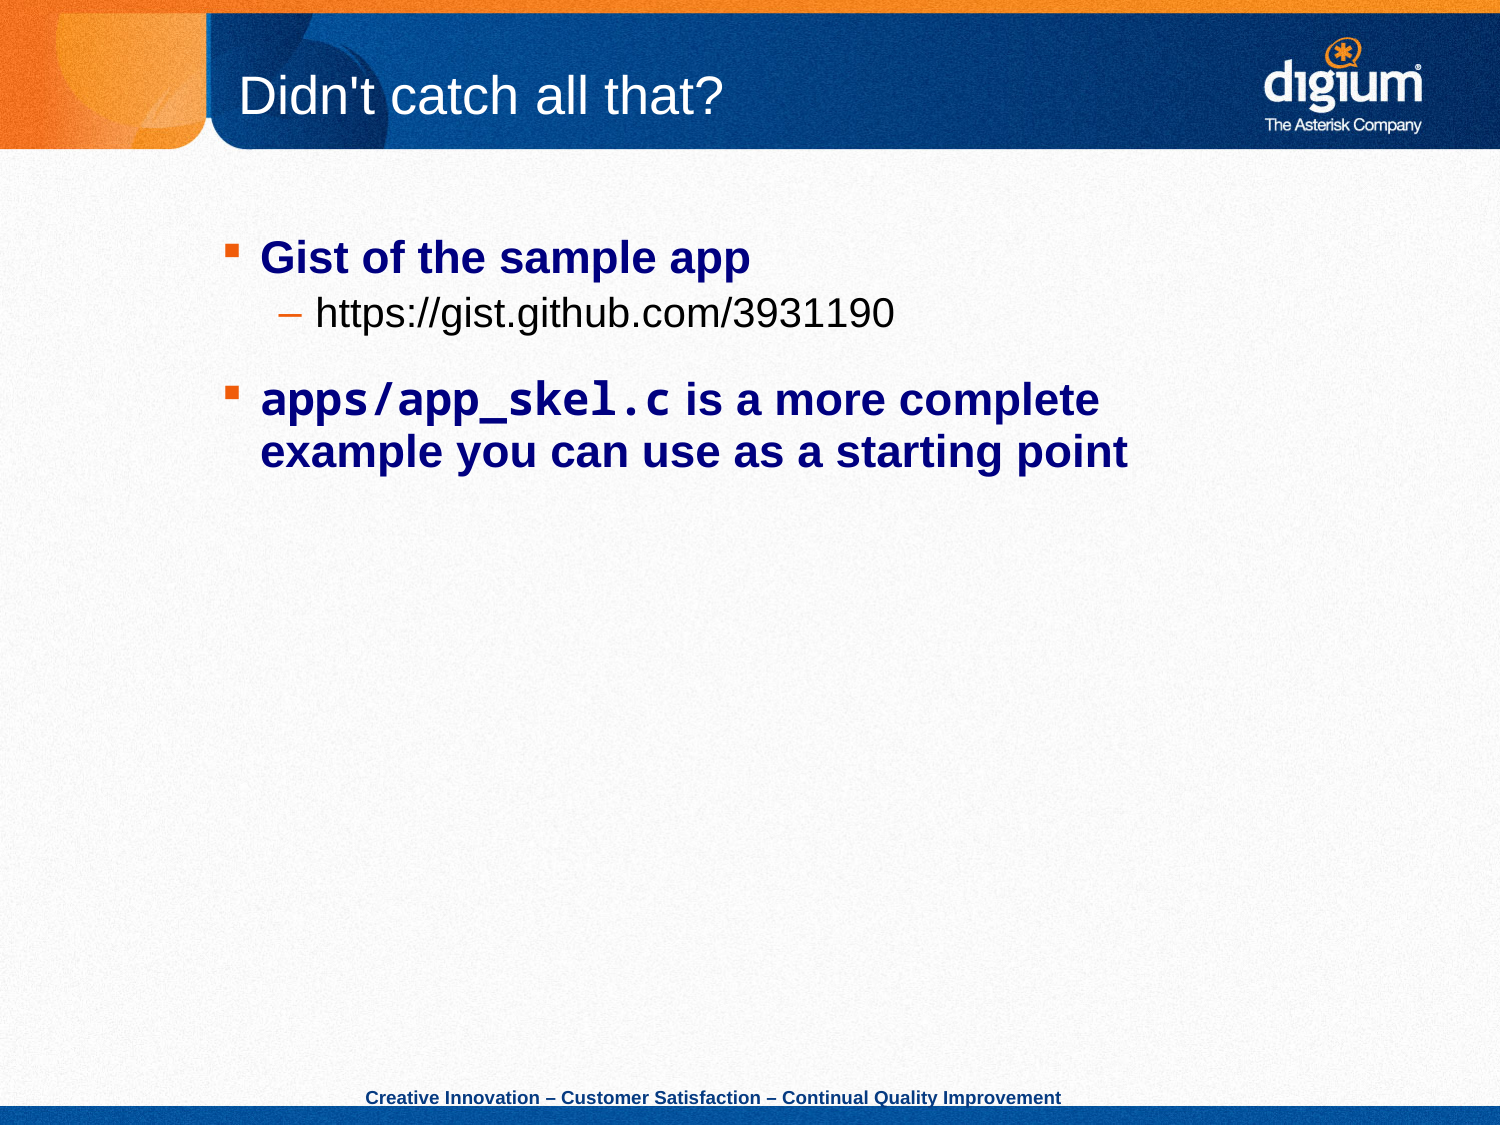

# Didn't catch all that?
Gist of the sample app
https://gist.github.com/3931190
apps/app_skel.c is a more complete example you can use as a starting point